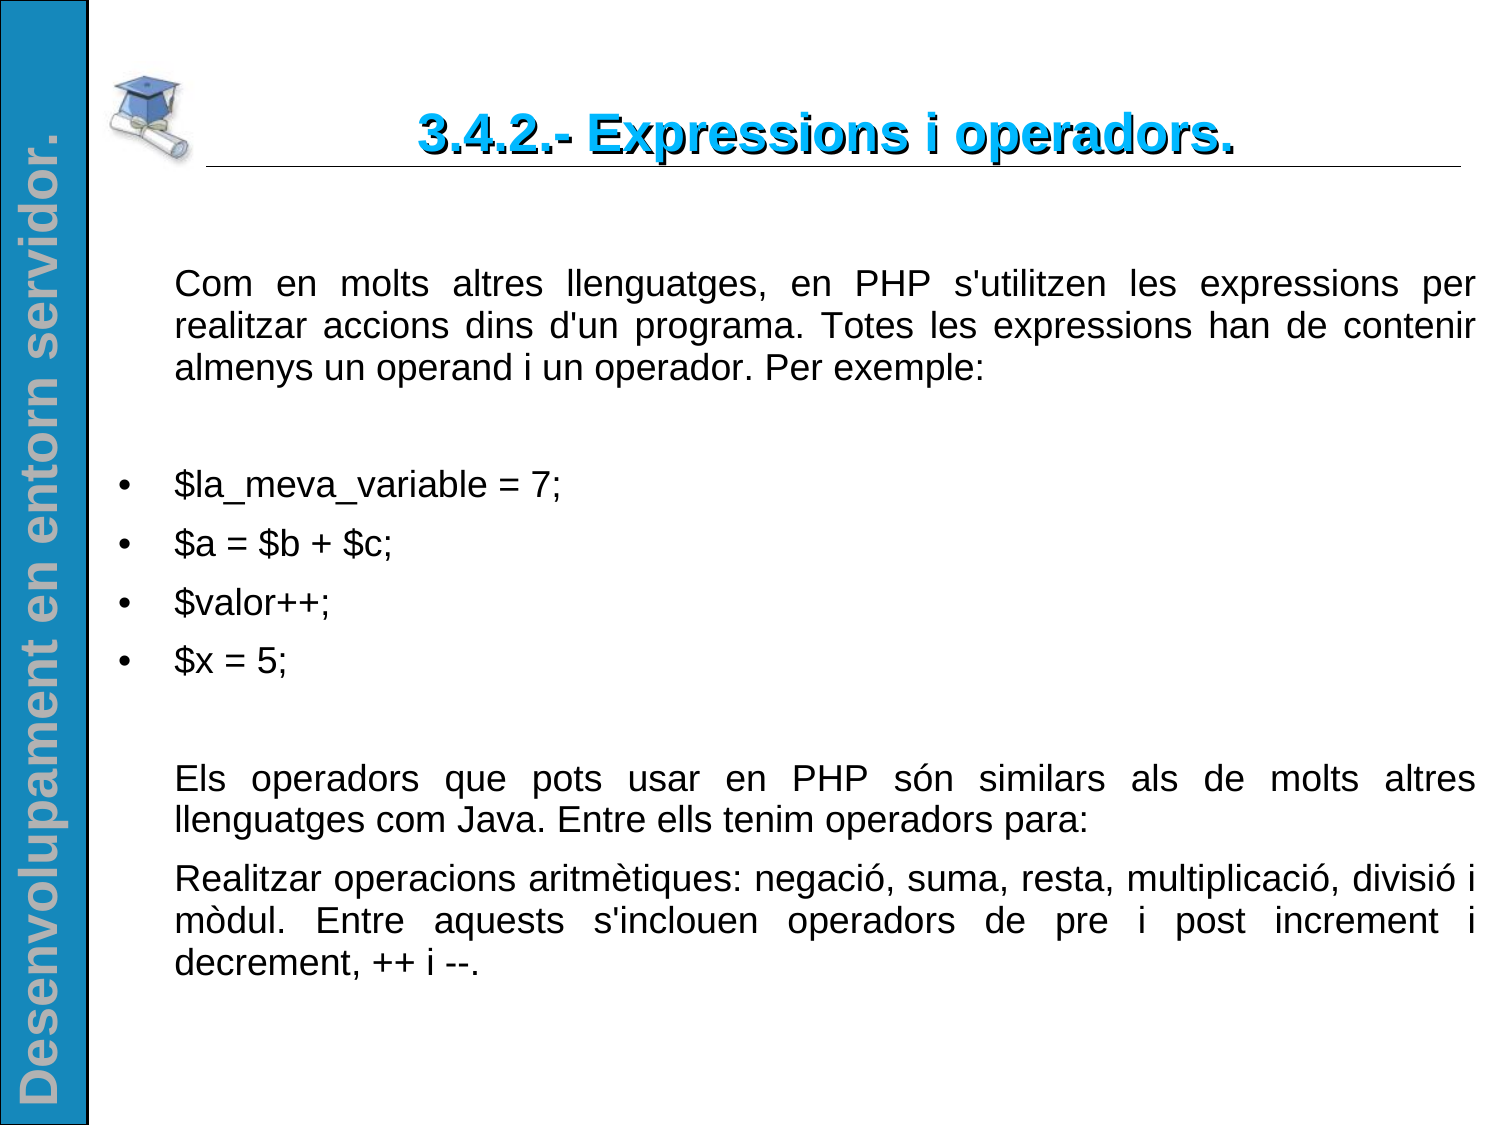

# 3.4.2.- Expressions i operadors.
Com en molts altres llenguatges, en PHP s'utilitzen les expressions per realitzar accions dins d'un programa. Totes les expressions han de contenir almenys un operand i un operador. Per exemple:
$la_meva_variable = 7;
$a = $b + $c;
$valor++;
$x = 5;
Els operadors que pots usar en PHP són similars als de molts altres llenguatges com Java. Entre ells tenim operadors para:
Realitzar operacions aritmètiques: negació, suma, resta, multiplicació, divisió i mòdul. Entre aquests s'inclouen operadors de pre i post increment i decrement, ++ i --.